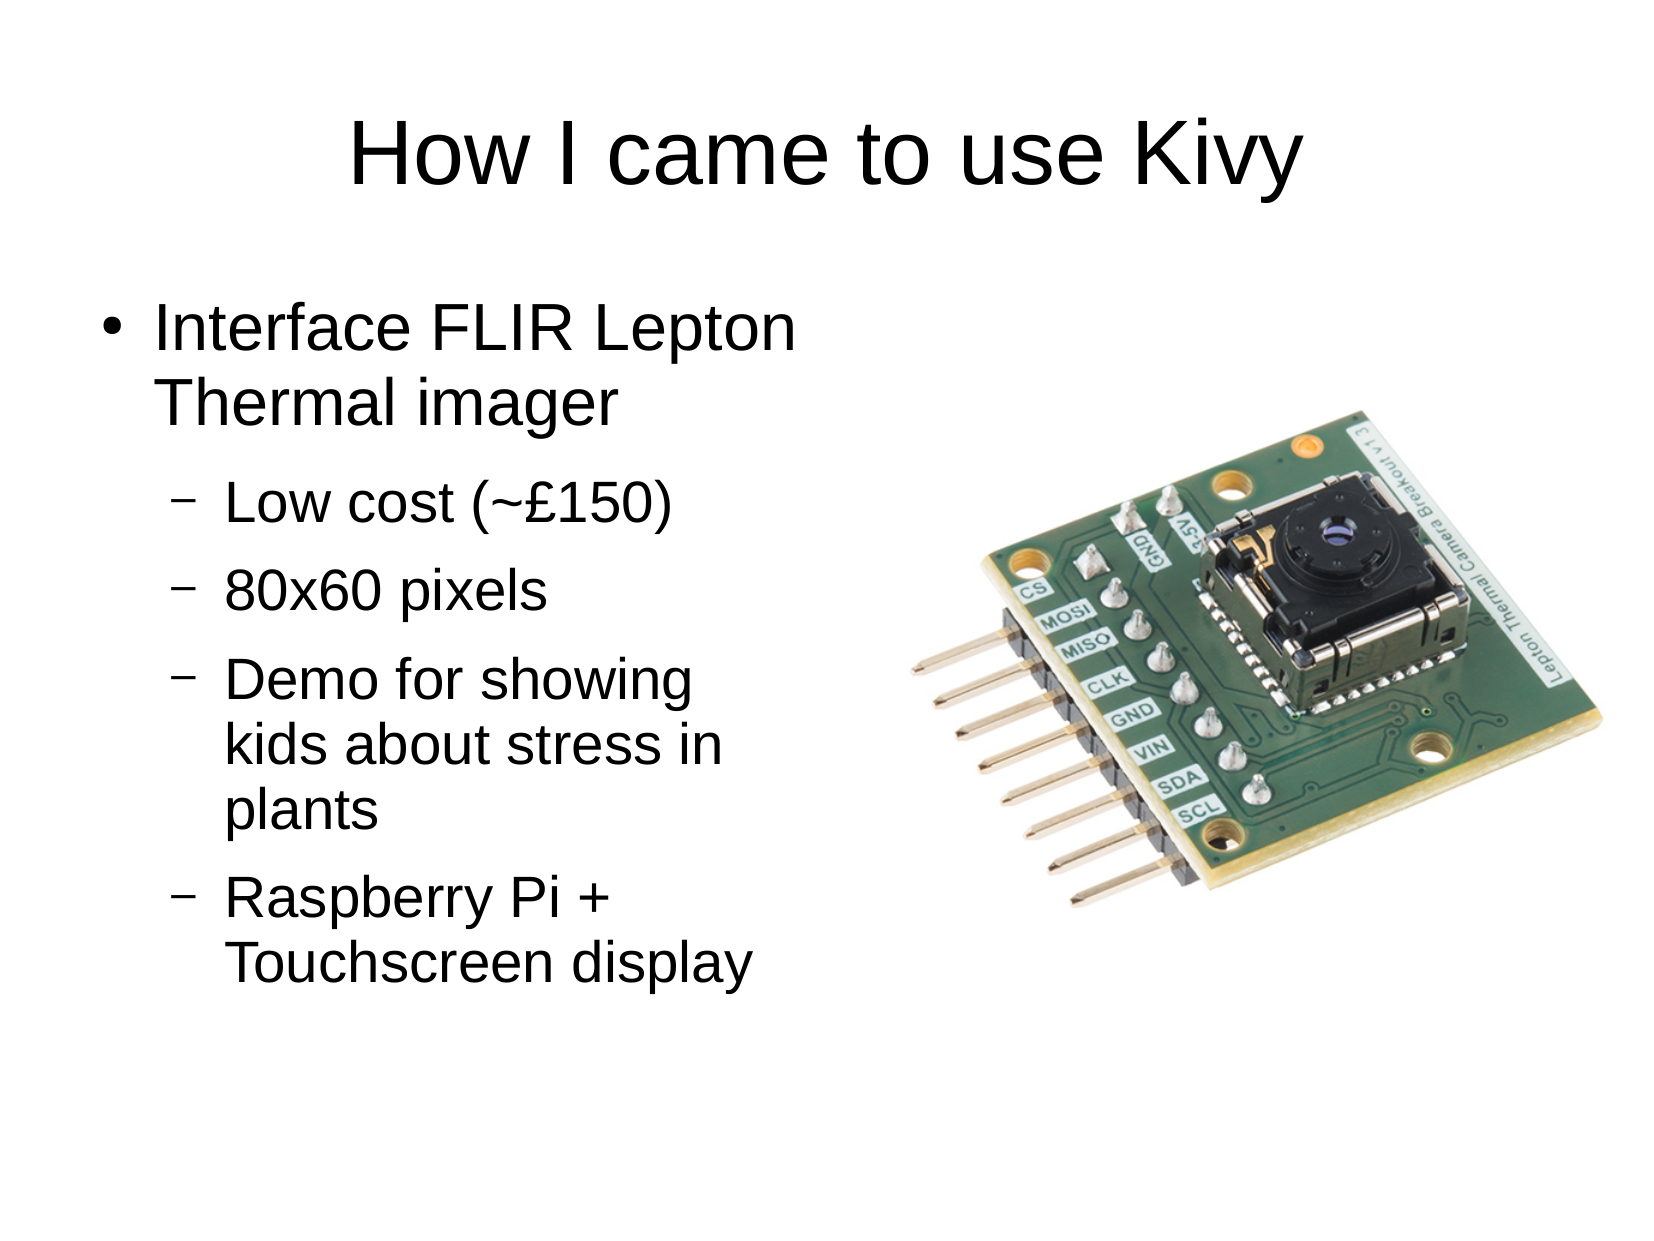

# How I came to use Kivy
Interface FLIR Lepton Thermal imager
Low cost (~£150)
80x60 pixels
Demo for showing kids about stress in plants
Raspberry Pi + Touchscreen display